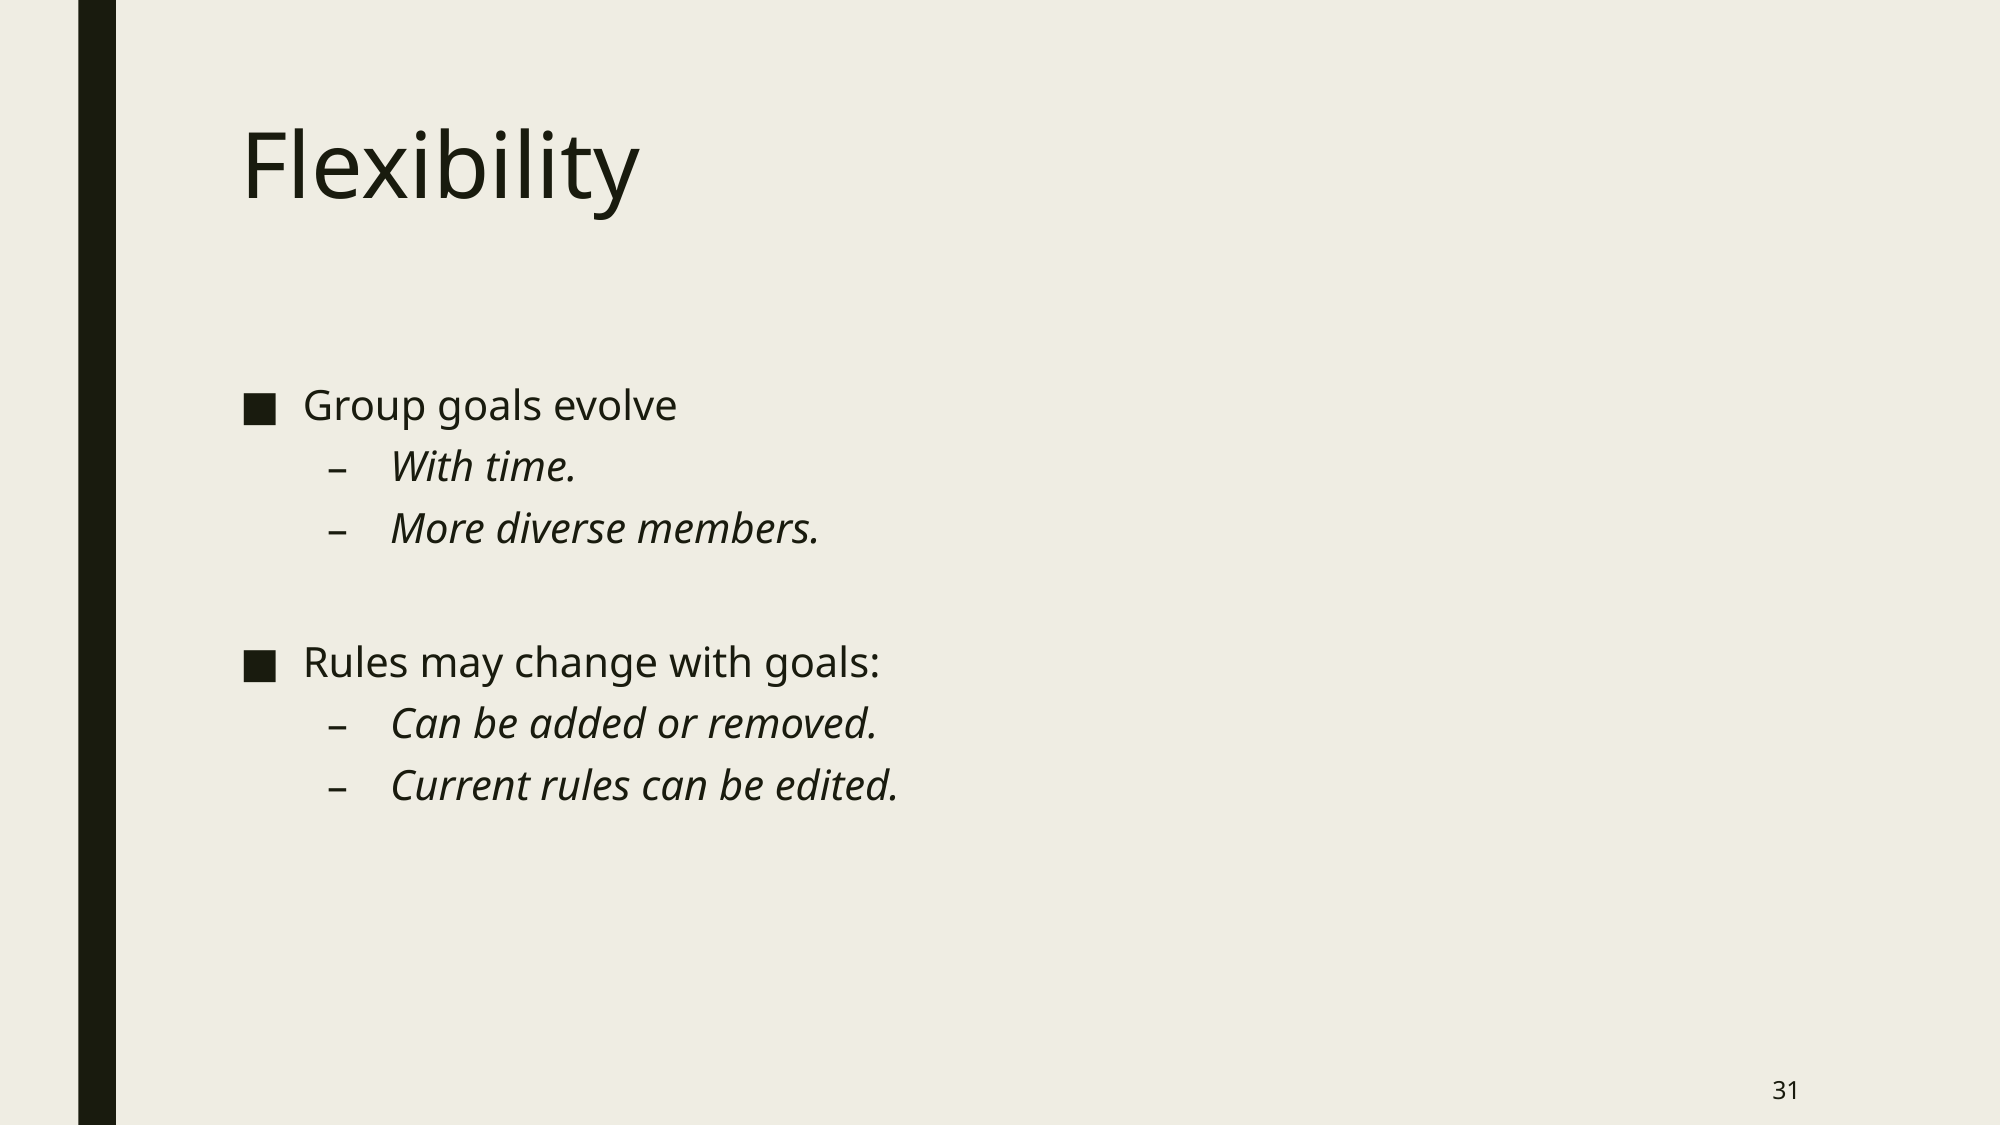

# Flexibility
Group goals evolve
With time.
More diverse members.
Rules may change with goals:
Can be added or removed.
Current rules can be edited.